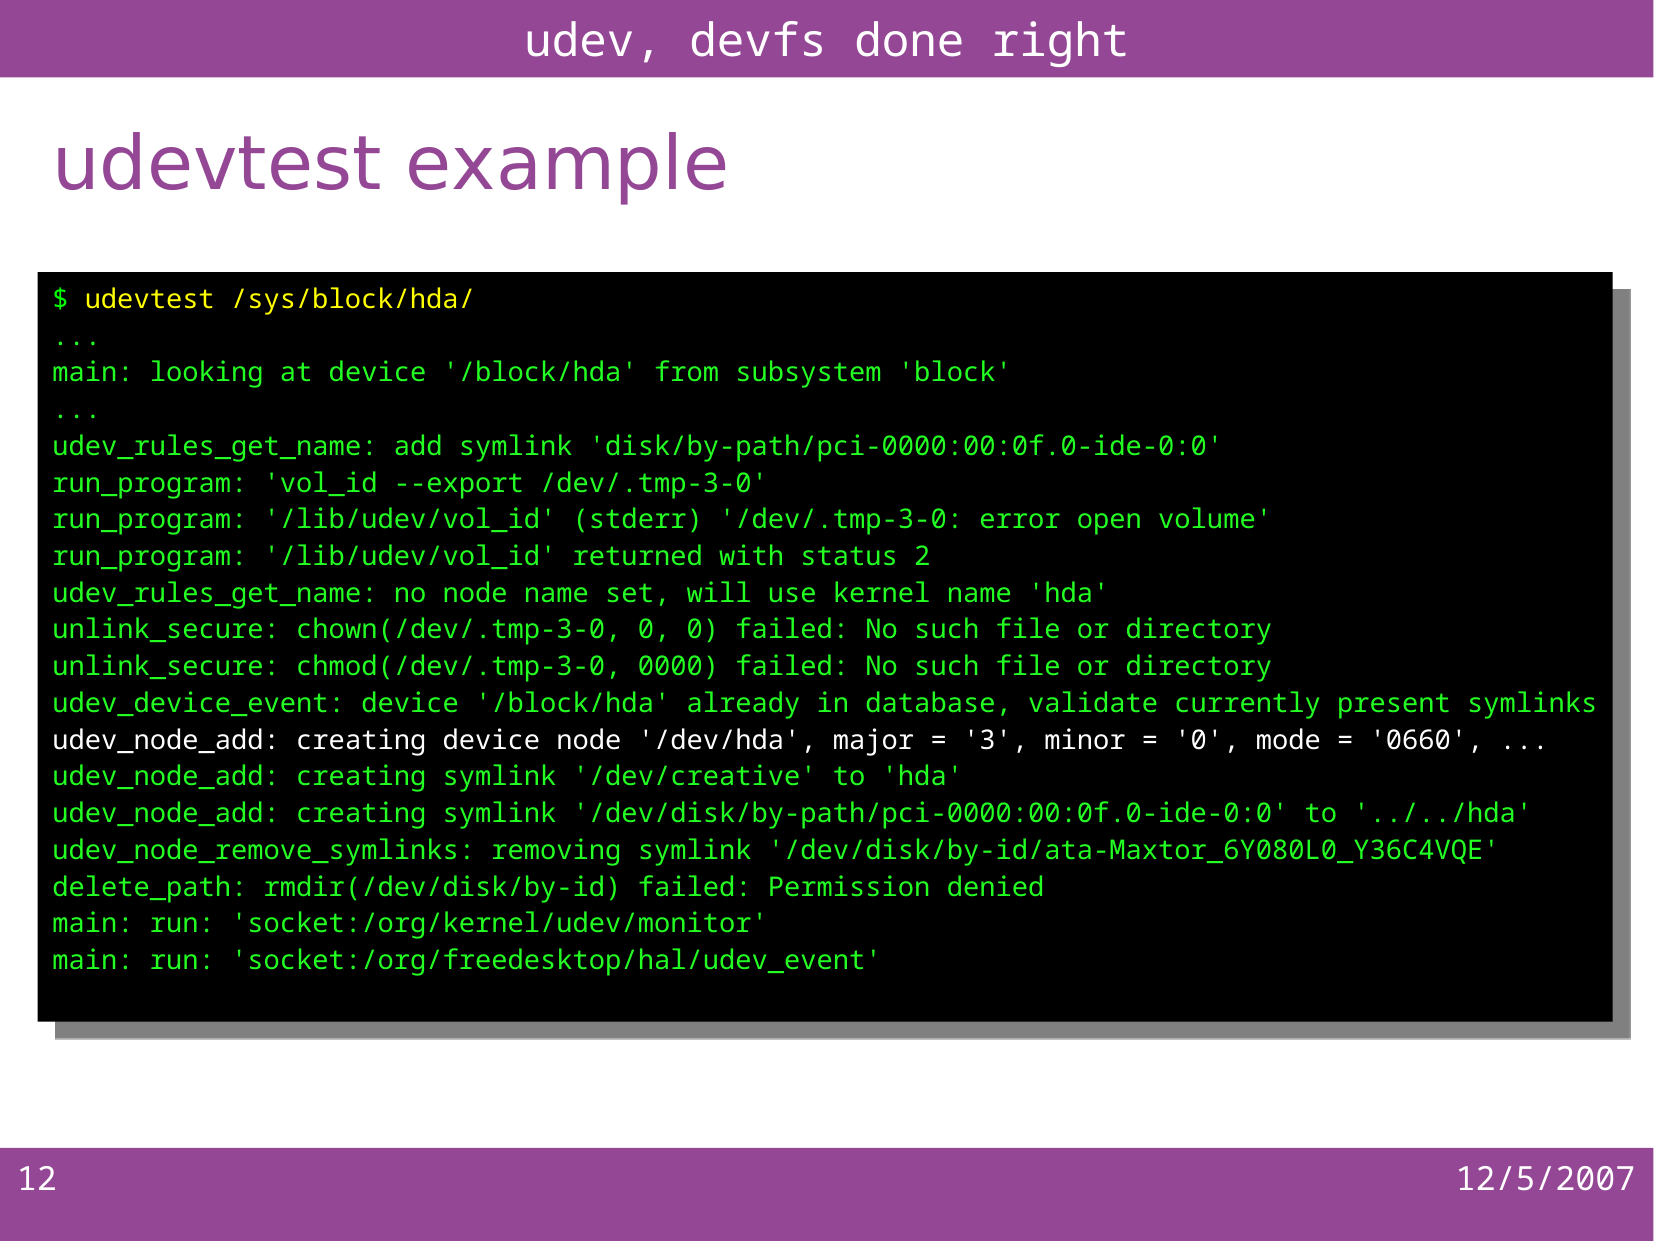

udev, devfs done right
udevtest example
$ udevtest /sys/block/hda/
...
main: looking at device '/block/hda' from subsystem 'block'
...
udev_rules_get_name: add symlink 'disk/by-path/pci-0000:00:0f.0-ide-0:0'
run_program: 'vol_id --export /dev/.tmp-3-0'
run_program: '/lib/udev/vol_id' (stderr) '/dev/.tmp-3-0: error open volume'
run_program: '/lib/udev/vol_id' returned with status 2
udev_rules_get_name: no node name set, will use kernel name 'hda'
unlink_secure: chown(/dev/.tmp-3-0, 0, 0) failed: No such file or directory
unlink_secure: chmod(/dev/.tmp-3-0, 0000) failed: No such file or directory
udev_device_event: device '/block/hda' already in database, validate currently present symlinks
udev_node_add: creating device node '/dev/hda', major = '3', minor = '0', mode = '0660', ...
udev_node_add: creating symlink '/dev/creative' to 'hda'
udev_node_add: creating symlink '/dev/disk/by-path/pci-0000:00:0f.0-ide-0:0' to '../../hda'
udev_node_remove_symlinks: removing symlink '/dev/disk/by-id/ata-Maxtor_6Y080L0_Y36C4VQE'
delete_path: rmdir(/dev/disk/by-id) failed: Permission denied
main: run: 'socket:/org/kernel/udev/monitor'
main: run: 'socket:/org/freedesktop/hal/udev_event'